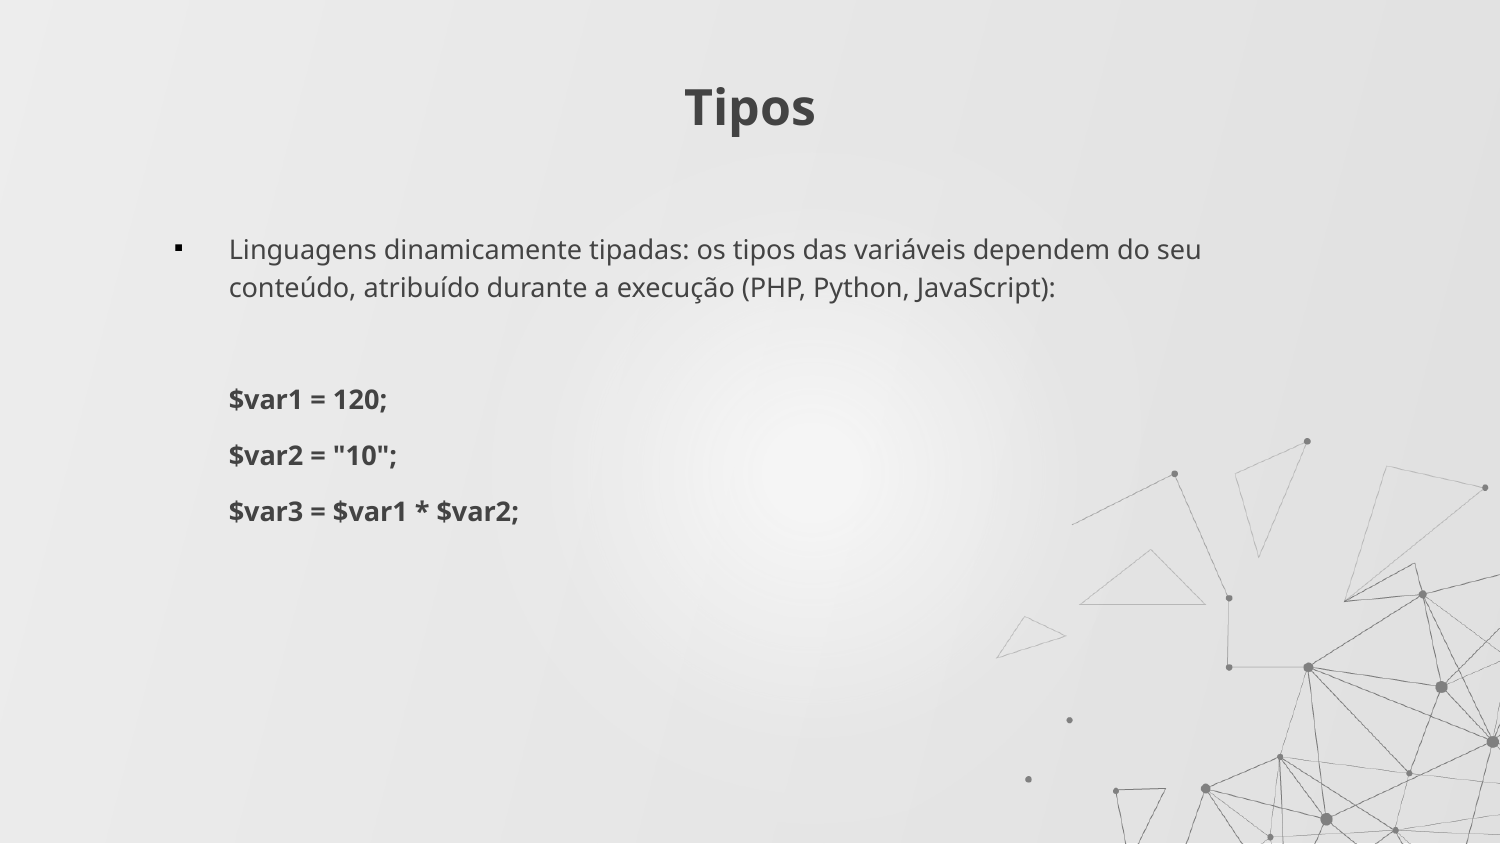

Tipos
# Linguagens dinamicamente tipadas: os tipos das variáveis dependem do seu conteúdo, atribuído durante a execução (PHP, Python, JavaScript):
$var1 = 120;
$var2 = "10";
$var3 = $var1 * $var2;